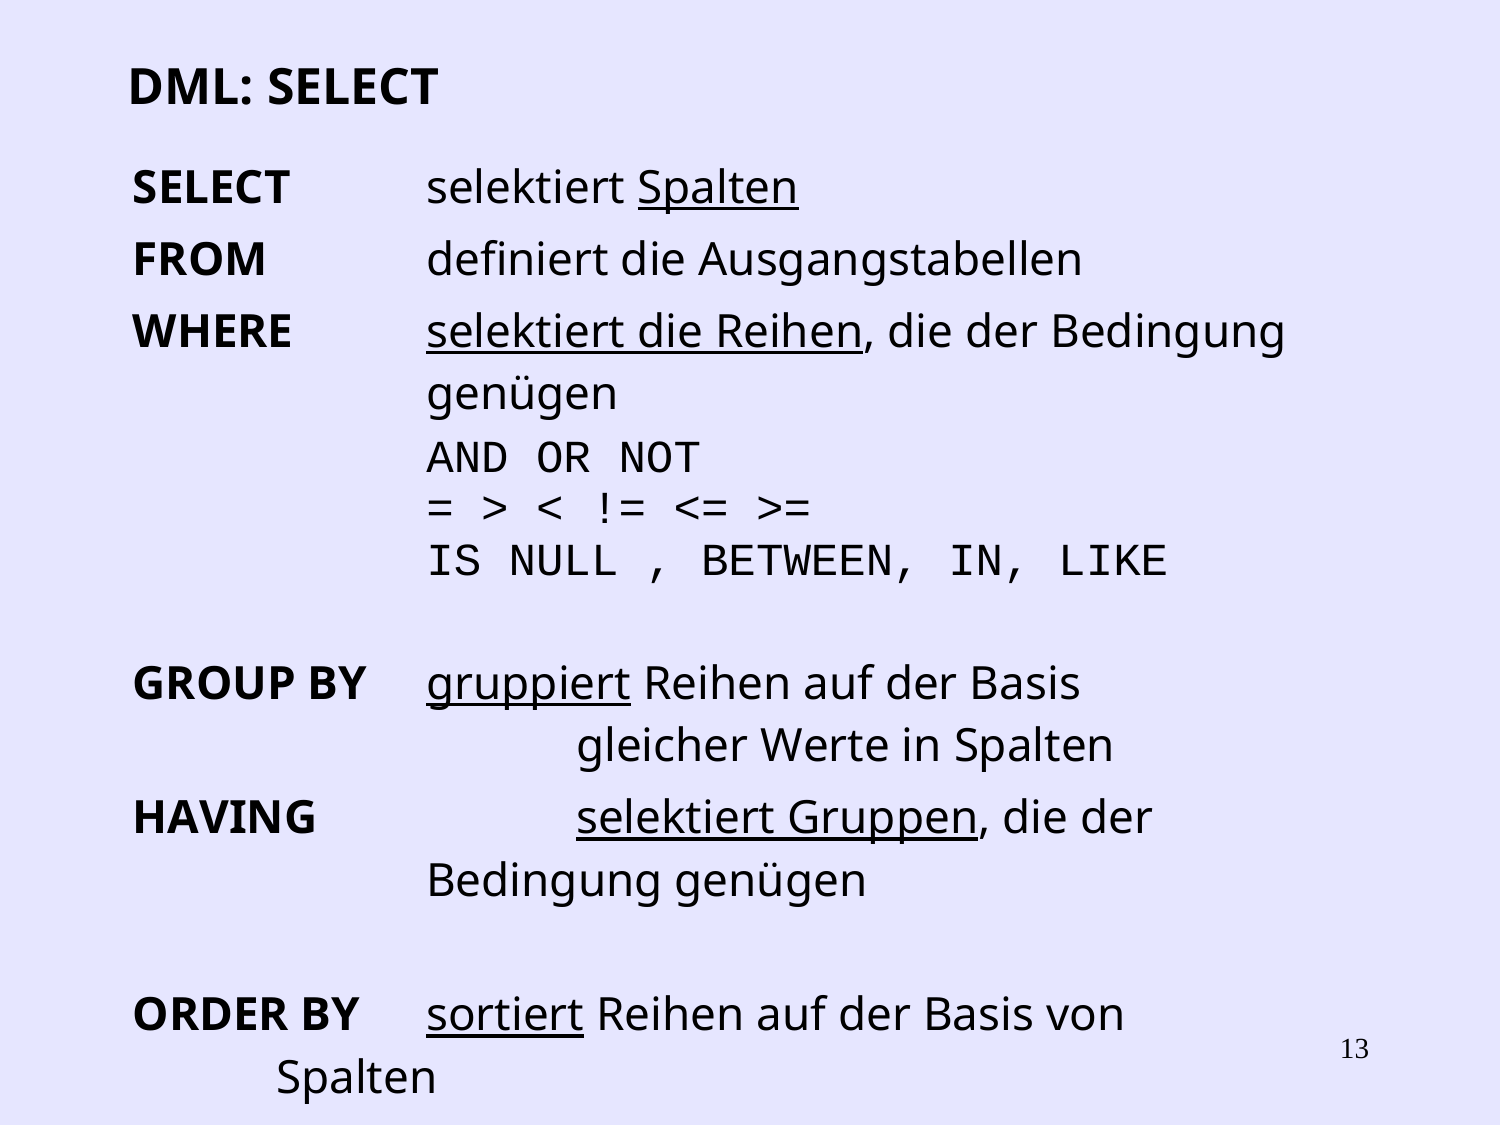

# DML: SELECT
SELECT 	selektiert Spalten
FROM 	definiert die Ausgangstabellen
WHERE	selektiert die Reihen, die der Bedingung
		genügen
		AND OR NOT
		= > < != <= >=
		IS NULL , BETWEEN, IN, LIKE
GROUP BY	gruppiert Reihen auf der Basis
			gleicher Werte in Spalten
HAVING		selektiert Gruppen, die der 				Bedingung genügen
ORDER BY	sortiert Reihen auf der Basis von 			Spalten
13